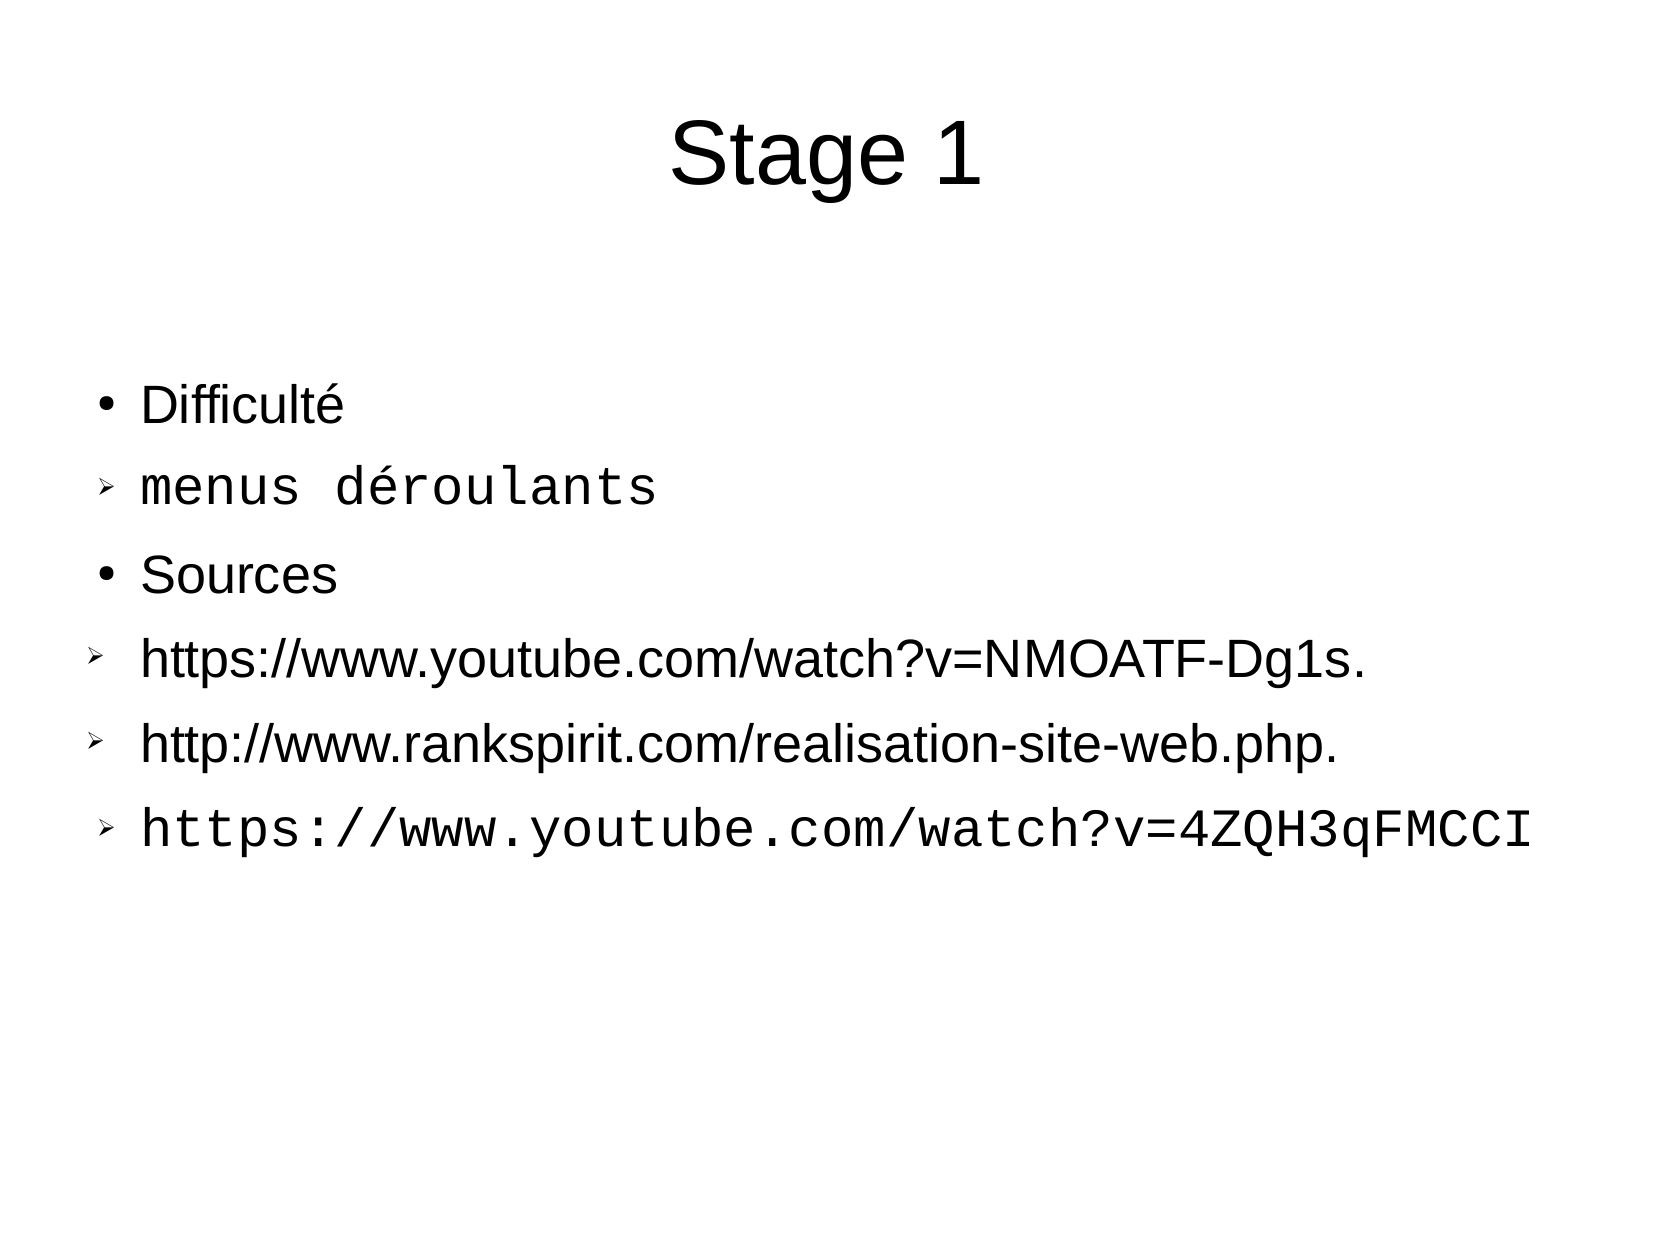

# Stage 1
Difficulté
menus déroulants
Sources
https://www.youtube.com/watch?v=NMOATF-Dg1s.
http://www.rankspirit.com/realisation-site-web.php.
https://www.youtube.com/watch?v=4ZQH3qFMCCI